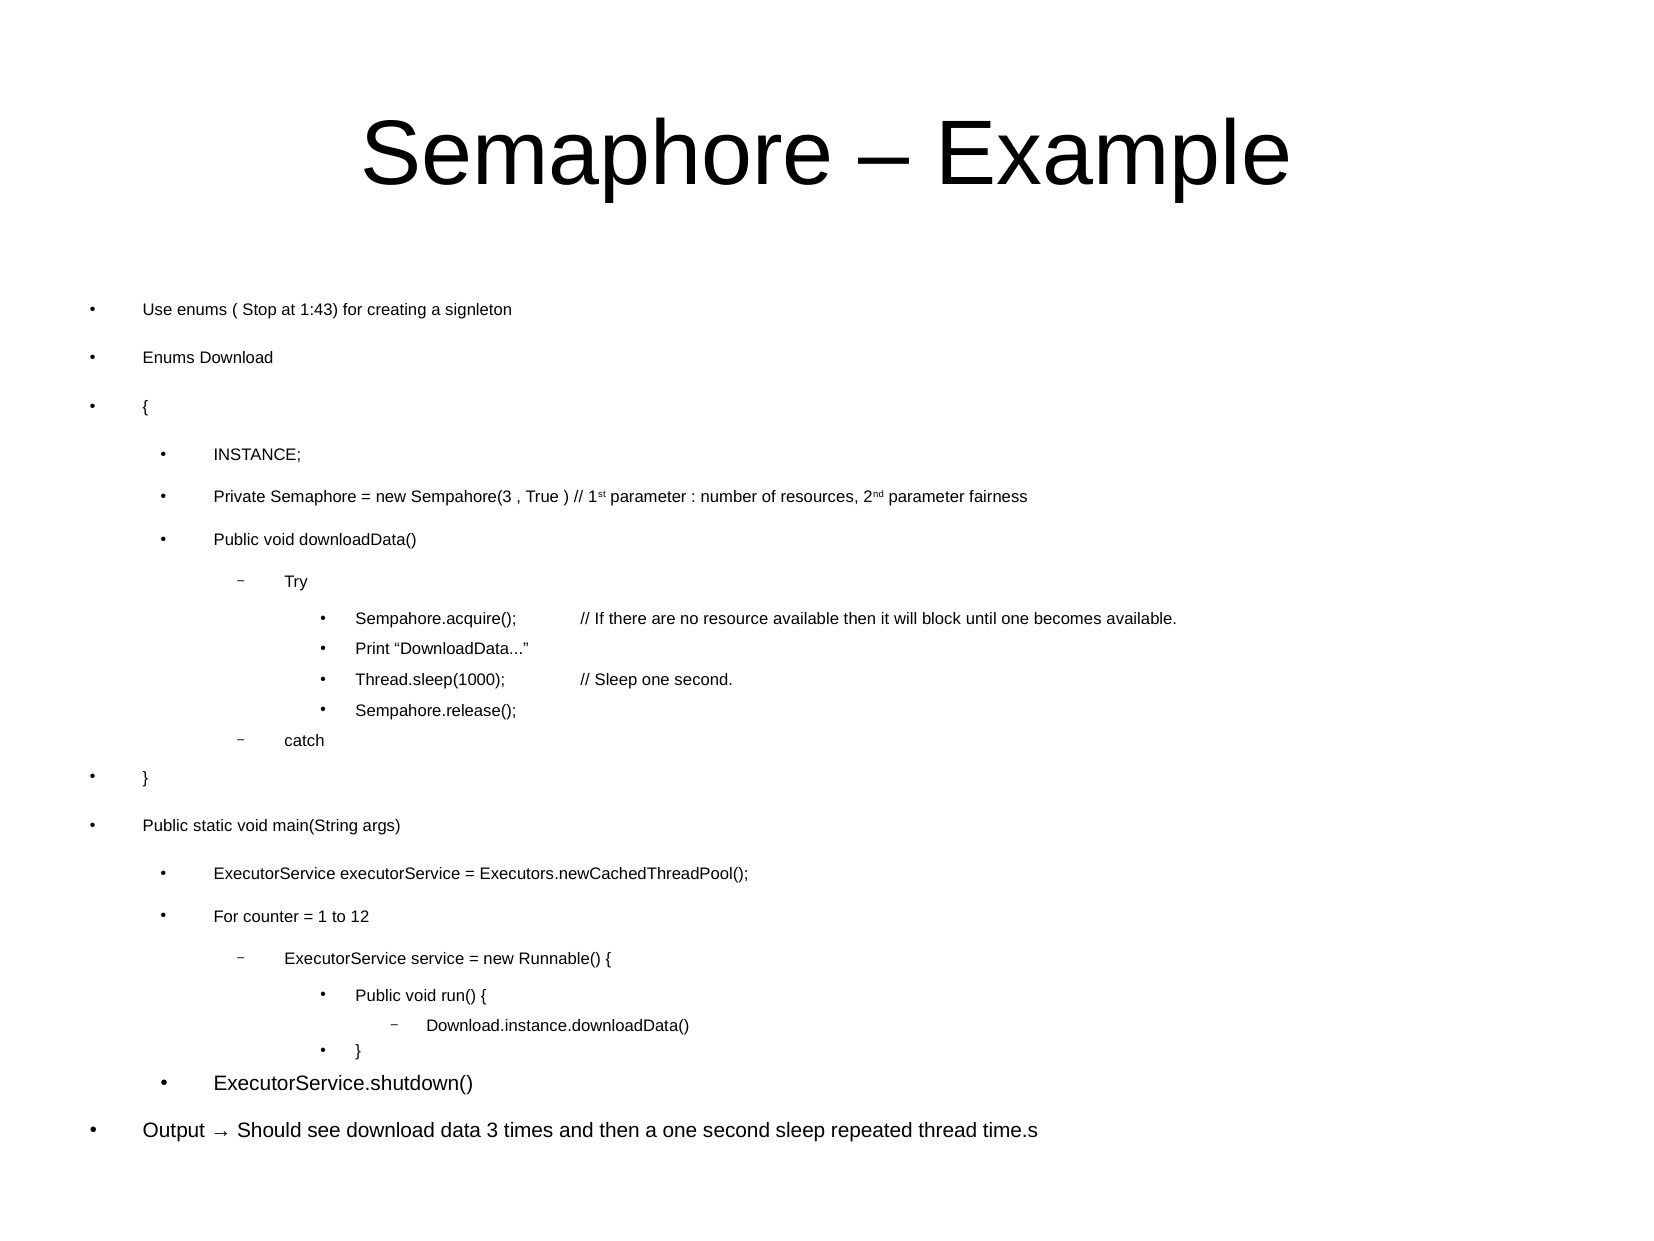

# Semaphore – Example
Use enums ( Stop at 1:43) for creating a signleton
Enums Download
{
INSTANCE;
Private Semaphore = new Sempahore(3 , True ) // 1st parameter : number of resources, 2nd parameter fairness
Public void downloadData()
Try
Sempahore.acquire();	// If there are no resource available then it will block until one becomes available.
Print “DownloadData...”
Thread.sleep(1000); 	// Sleep one second.
Sempahore.release();
catch
}
Public static void main(String args)
ExecutorService executorService = Executors.newCachedThreadPool();
For counter = 1 to 12
ExecutorService service = new Runnable() {
Public void run() {
Download.instance.downloadData()
}
ExecutorService.shutdown()
Output → Should see download data 3 times and then a one second sleep repeated thread time.s